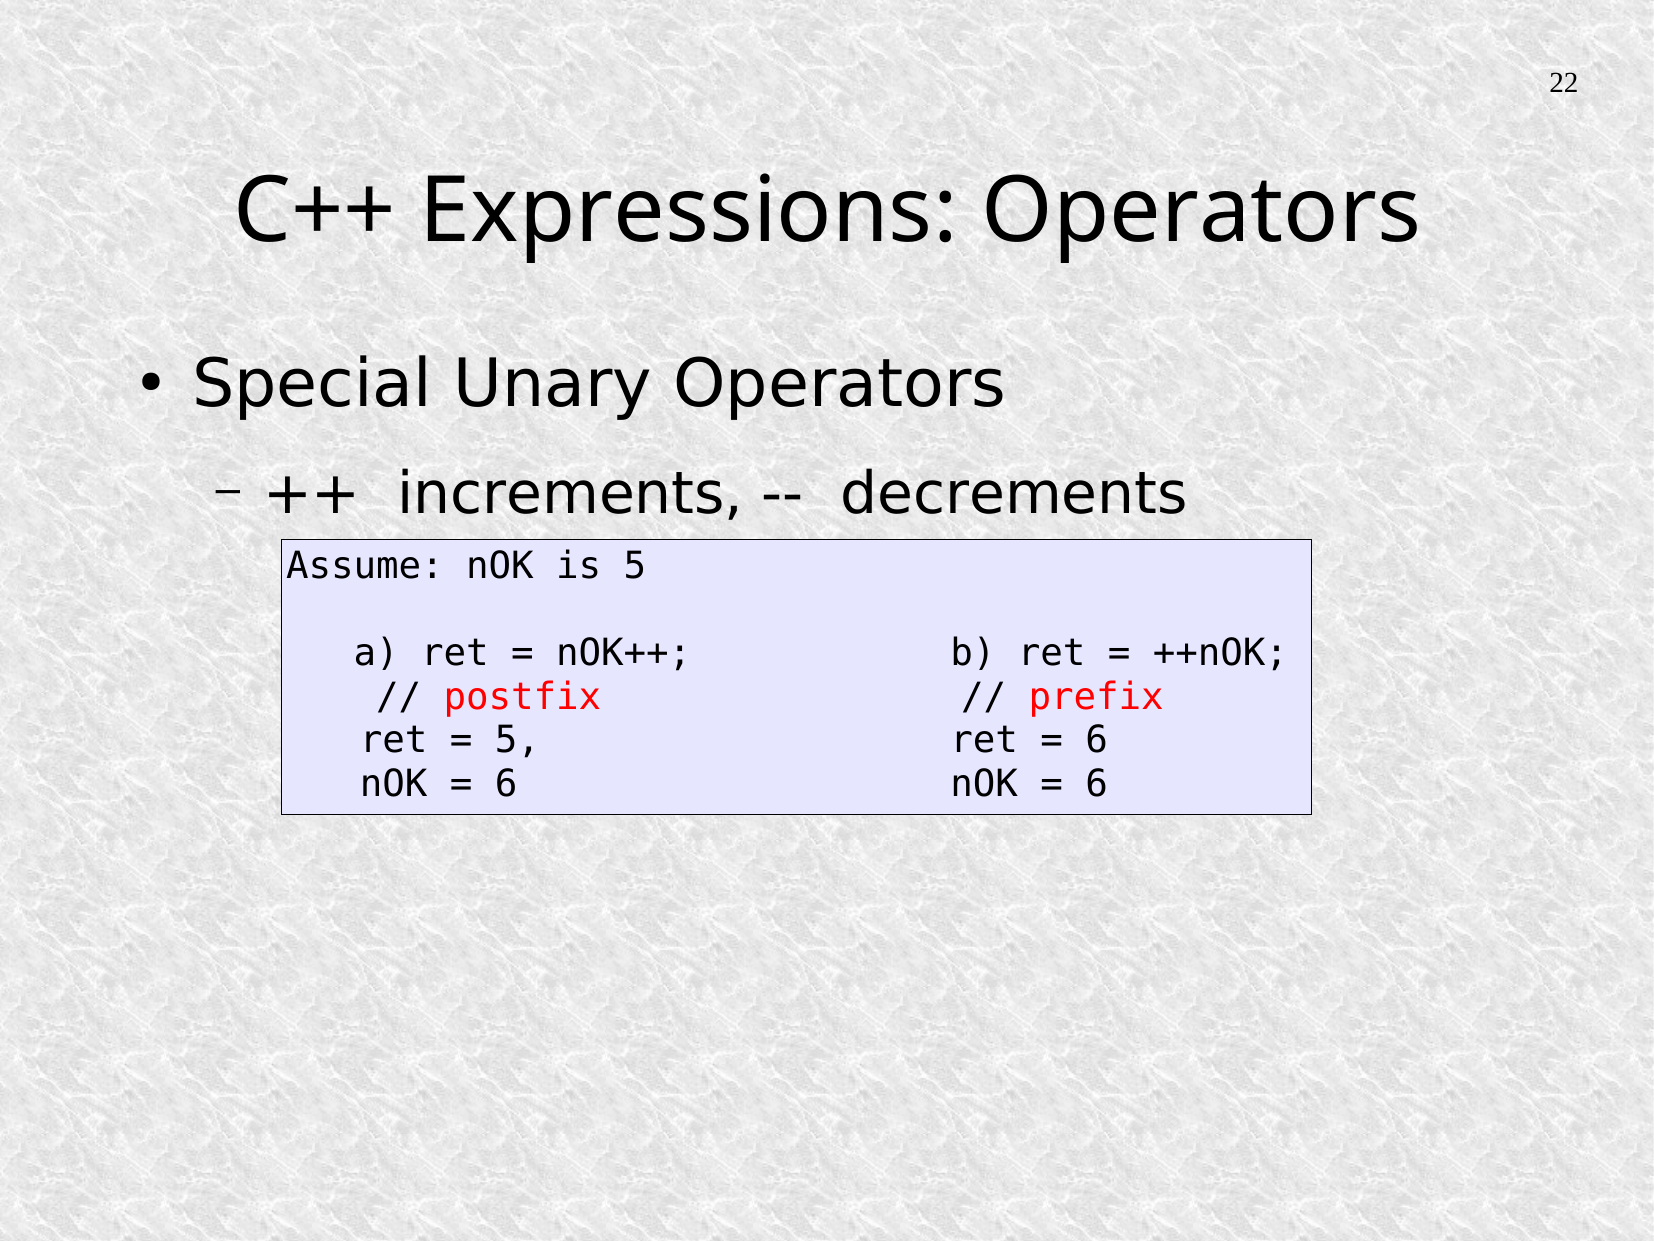

# C++ Expressions: Operators
22
Special Unary Operators
++ increments, -- decrements
Assume: nOK is 5
 a) ret = nOK++;				b) ret = ++nOK;
 // postfix // prefix
	ret = 5, 						ret = 6
	nOK = 6						nOK = 6